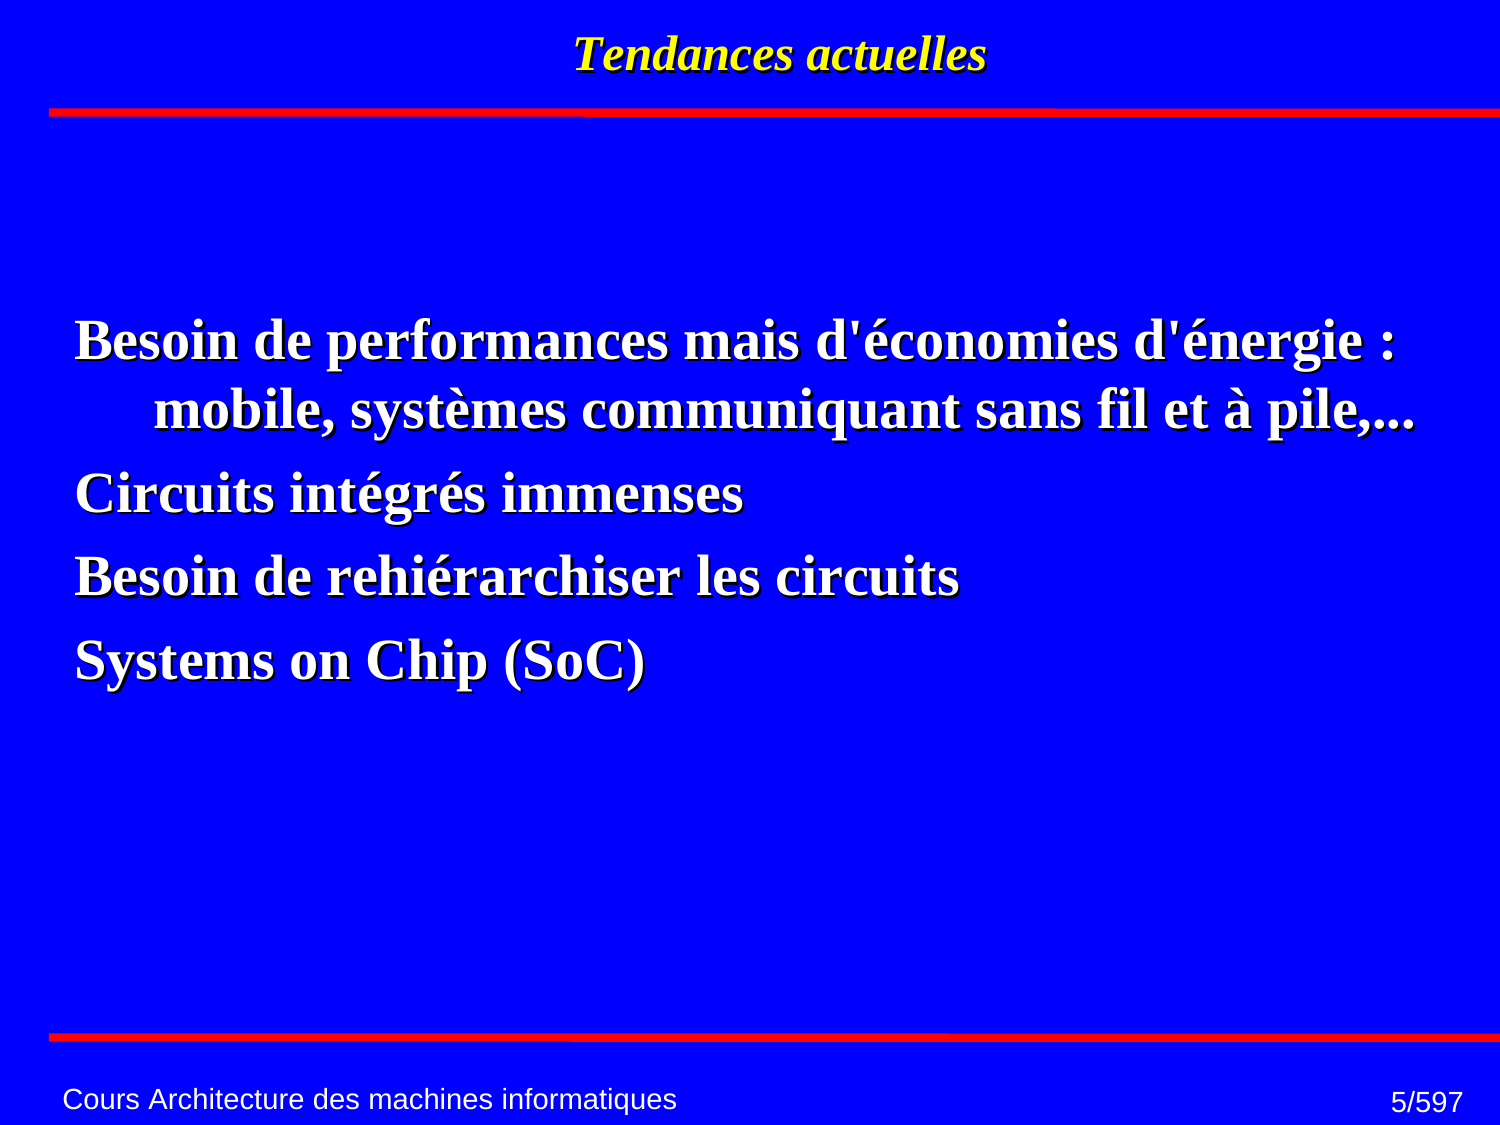

# Tendances actuelles
Besoin de performances mais d'économies d'énergie : mobile, systèmes communiquant sans fil et à pile,...
Circuits intégrés immenses
Besoin de rehiérarchiser les circuits
Systems on Chip (SoC)